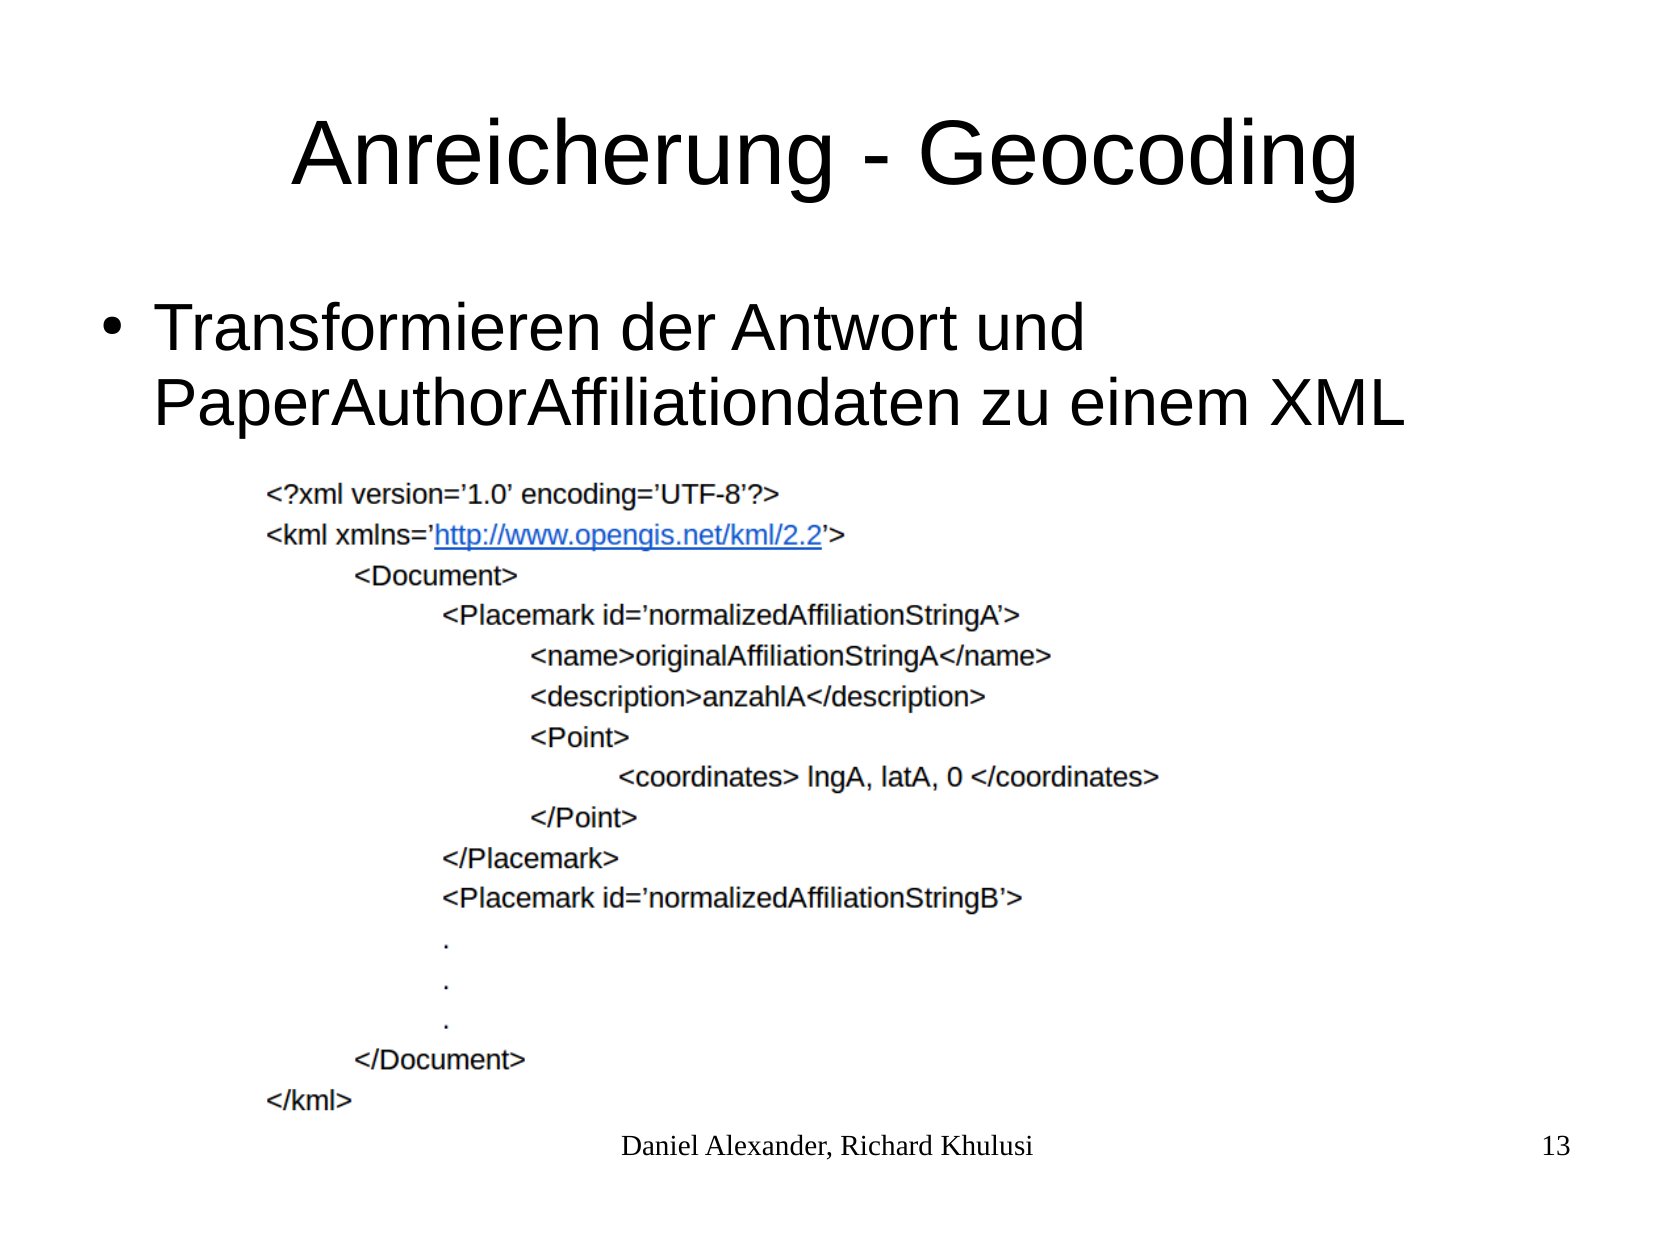

# Anreicherung - Geocoding
Transformieren der Antwort und PaperAuthorAffiliationdaten zu einem XML
Daniel Alexander, Richard Khulusi
13